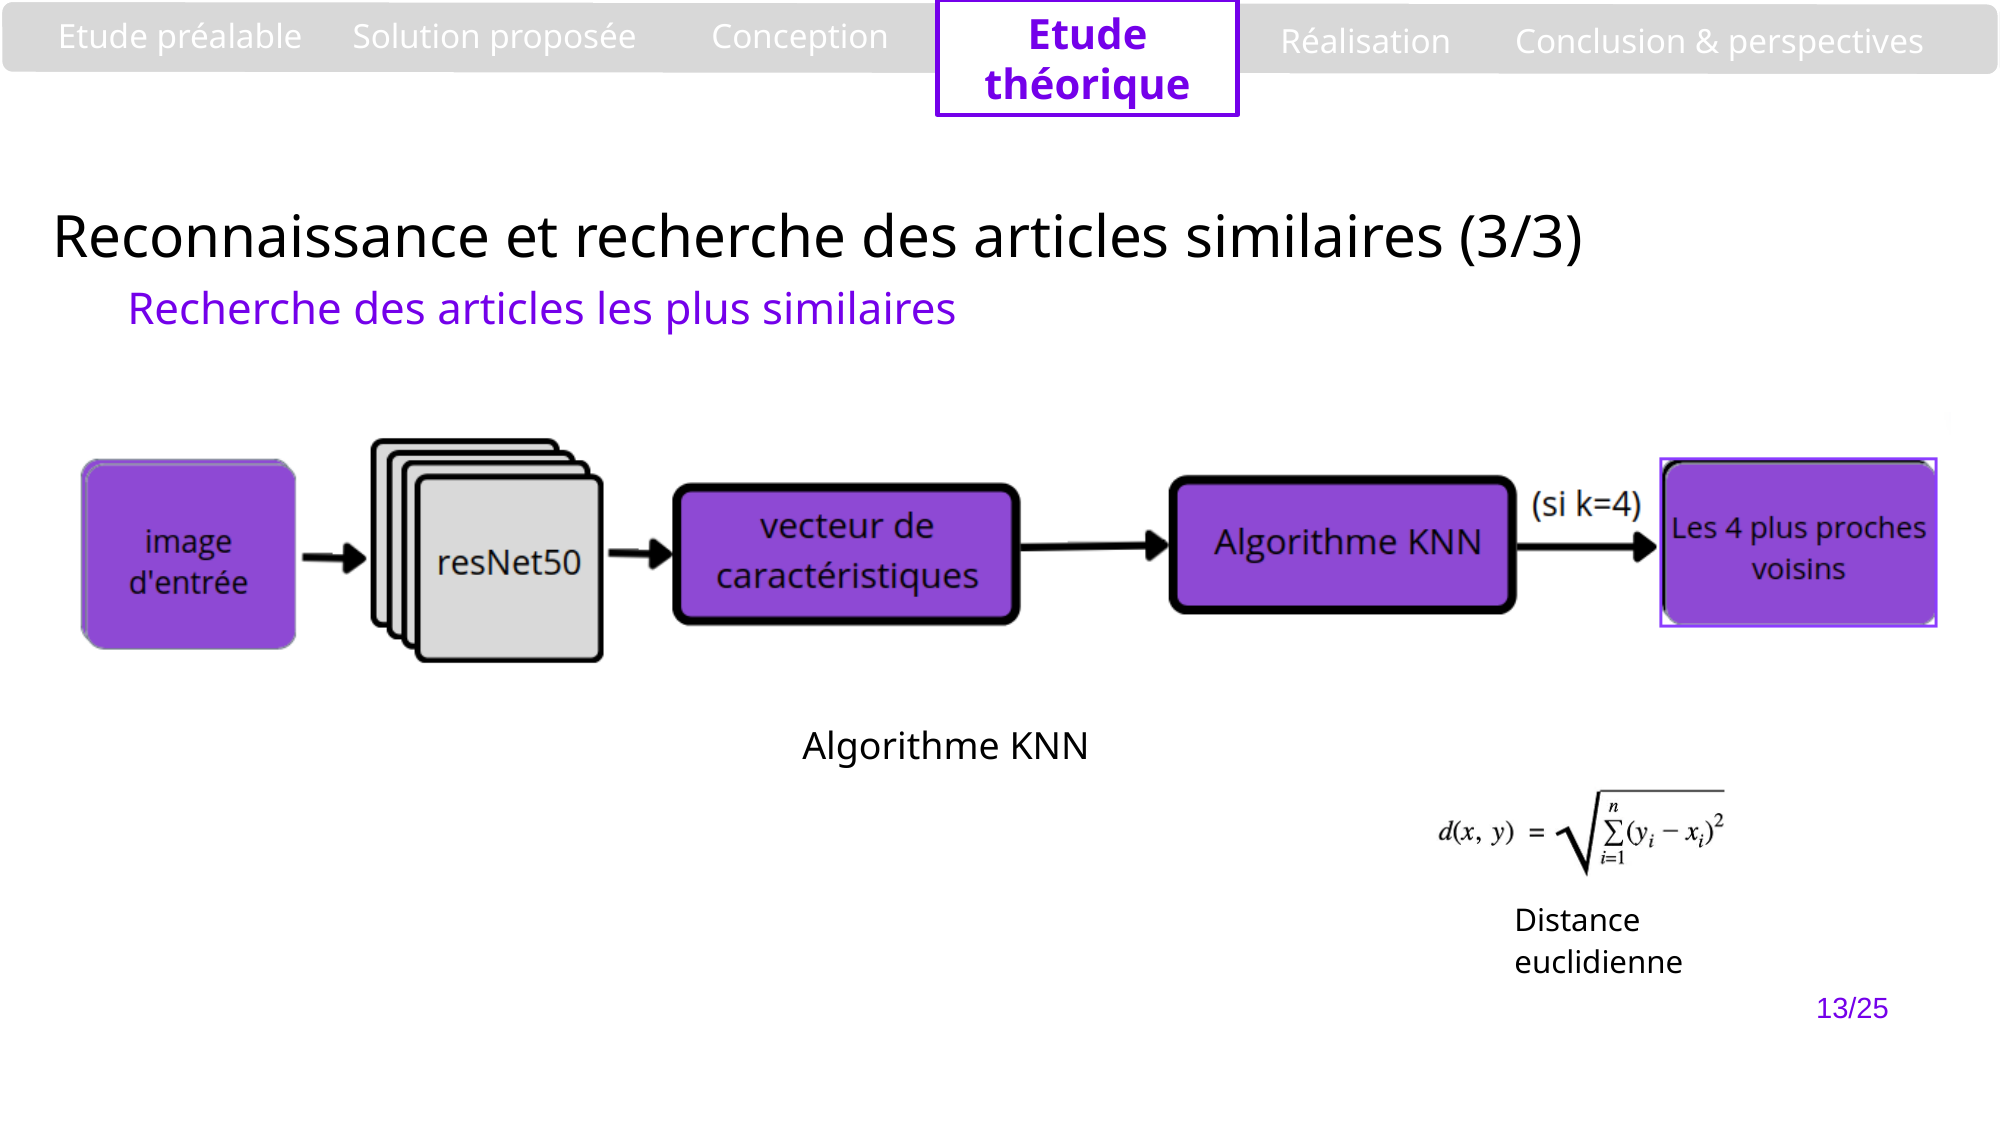

Etude théorique
Etude préalable
Solution proposée
Conception
Réalisation
Conclusion & perspectives
Reconnaissance et recherche des articles similaires (3/3)
Recherche des articles les plus similaires
Algorithme KNN
Distance
euclidienne